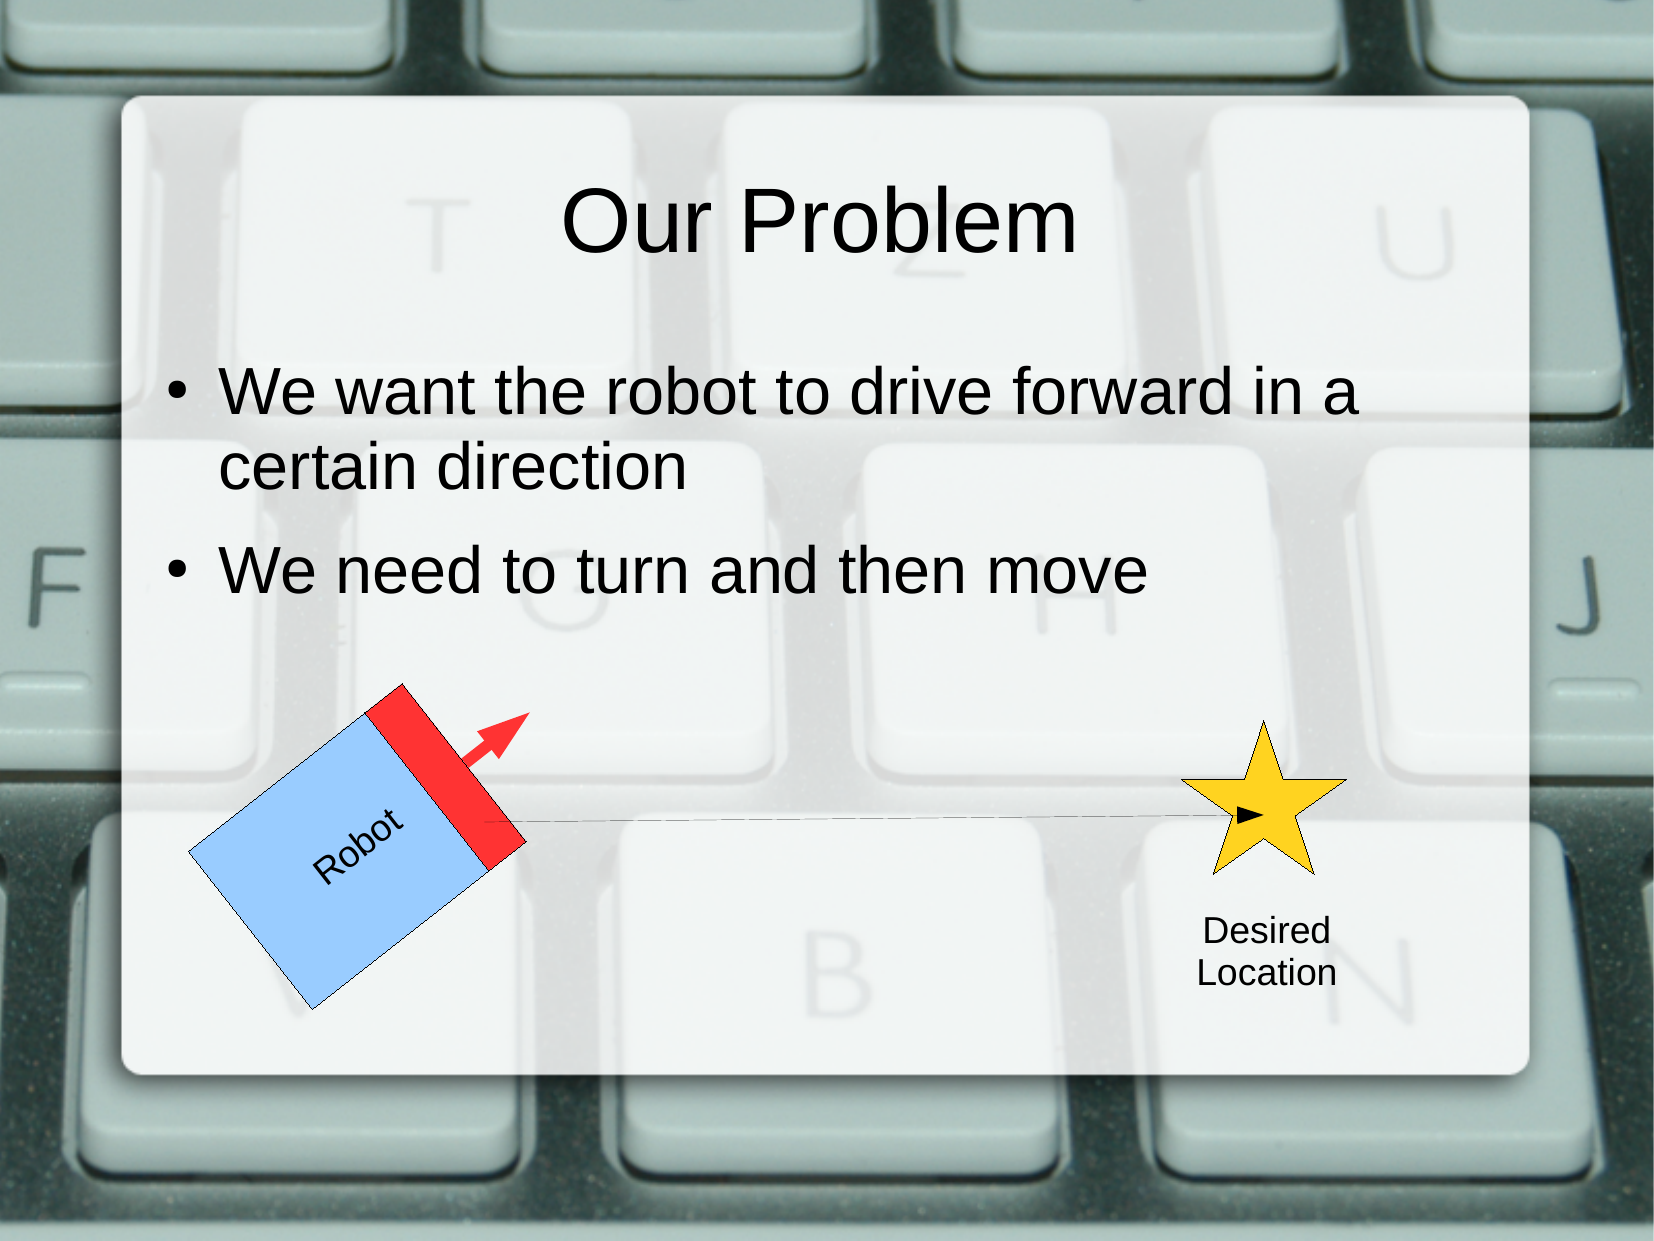

# Our Problem
We want the robot to drive forward in a certain direction
We need to turn and then move
Robot
Desired
Location